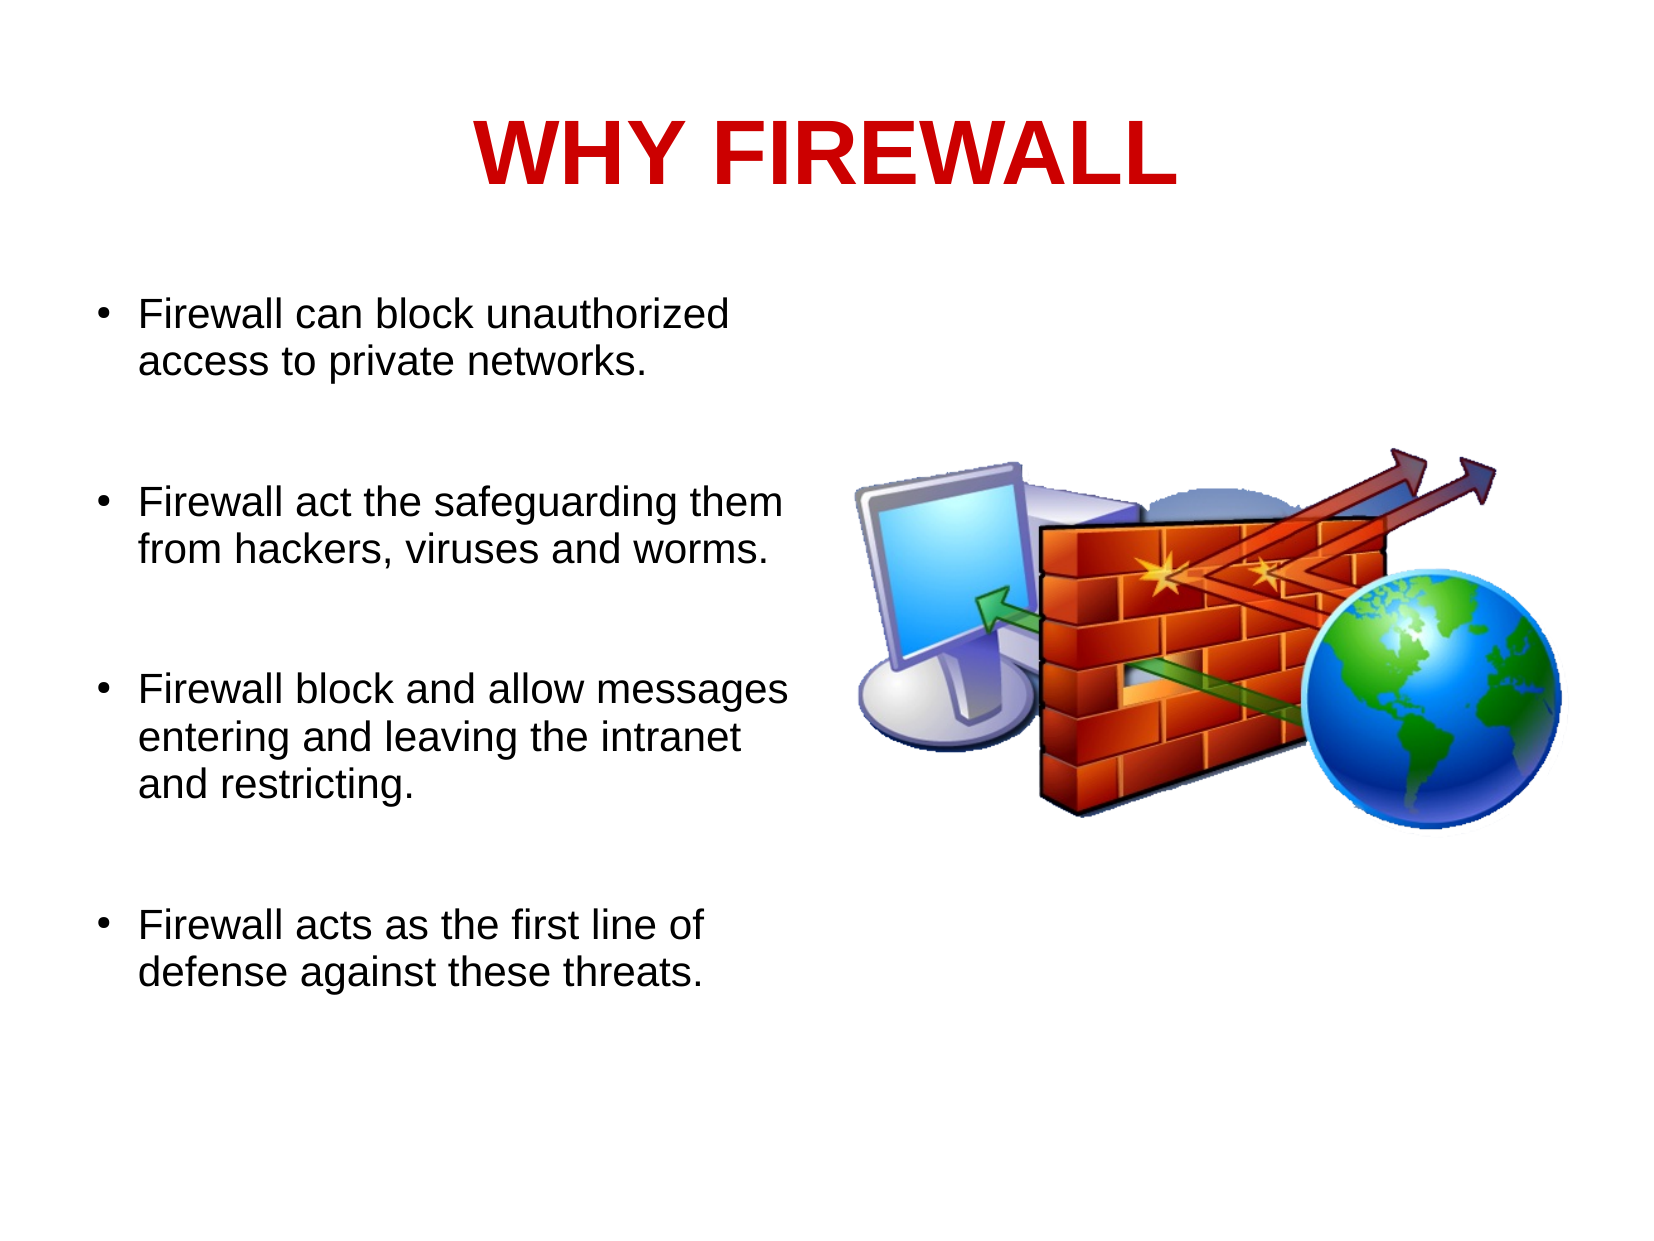

# WHY FIREWALL
Firewall can block unauthorized access to private networks.
Firewall act the safeguarding them from hackers, viruses and worms.
Firewall block and allow messages entering and leaving the intranet and restricting.
Firewall acts as the first line of defense against these threats.